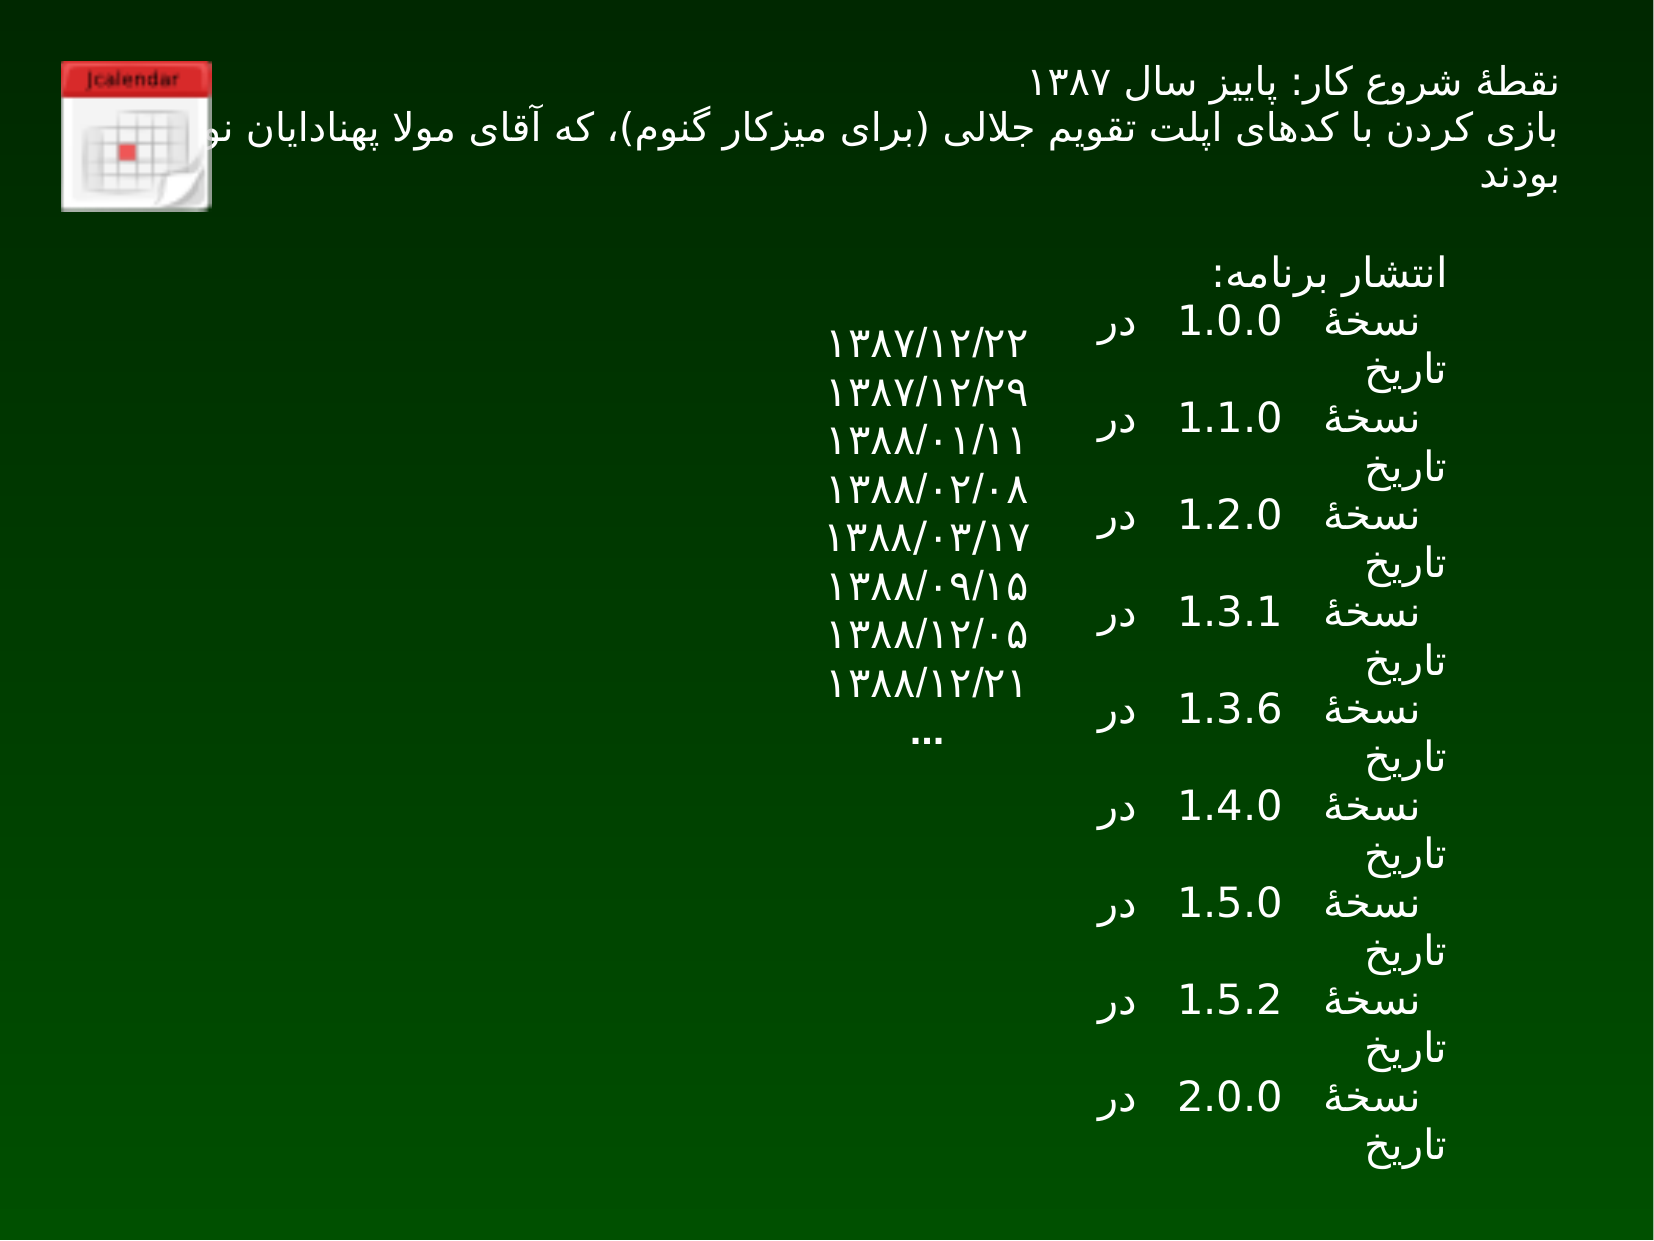

نقطهٔ شروع کار: پاییز سال ۱۳۸۷
بازی کردن با کدهای اپلت تقویم جلالی (برای میزکار گنوم)، که آقای مولا پهنادایان نوشته بودند
انتشار برنامه:
 نسخهٔ 1.0.0 در تاریخ
 نسخهٔ 1.1.0 در تاریخ
 نسخهٔ 1.2.0 در تاریخ
 نسخهٔ 1.3.1 در تاریخ
 نسخهٔ 1.3.6 در تاریخ
 نسخهٔ 1.4.0 در تاریخ
 نسخهٔ 1.5.0 در تاریخ
 نسخهٔ 1.5.2 در تاریخ
 نسخهٔ 2.0.0 در تاریخ
۱۳۸۷/۱۲/۲۲
۱۳۸۷/۱۲/۲۹
۱۳۸۸/۰۱/۱۱
۱۳۸۸/۰۲/۰۸
۱۳۸۸/۰۳/۱۷
۱۳۸۸/۰۹/۱۵
۱۳۸۸/۱۲/۰۵
۱۳۸۸/۱۲/۲۱
...